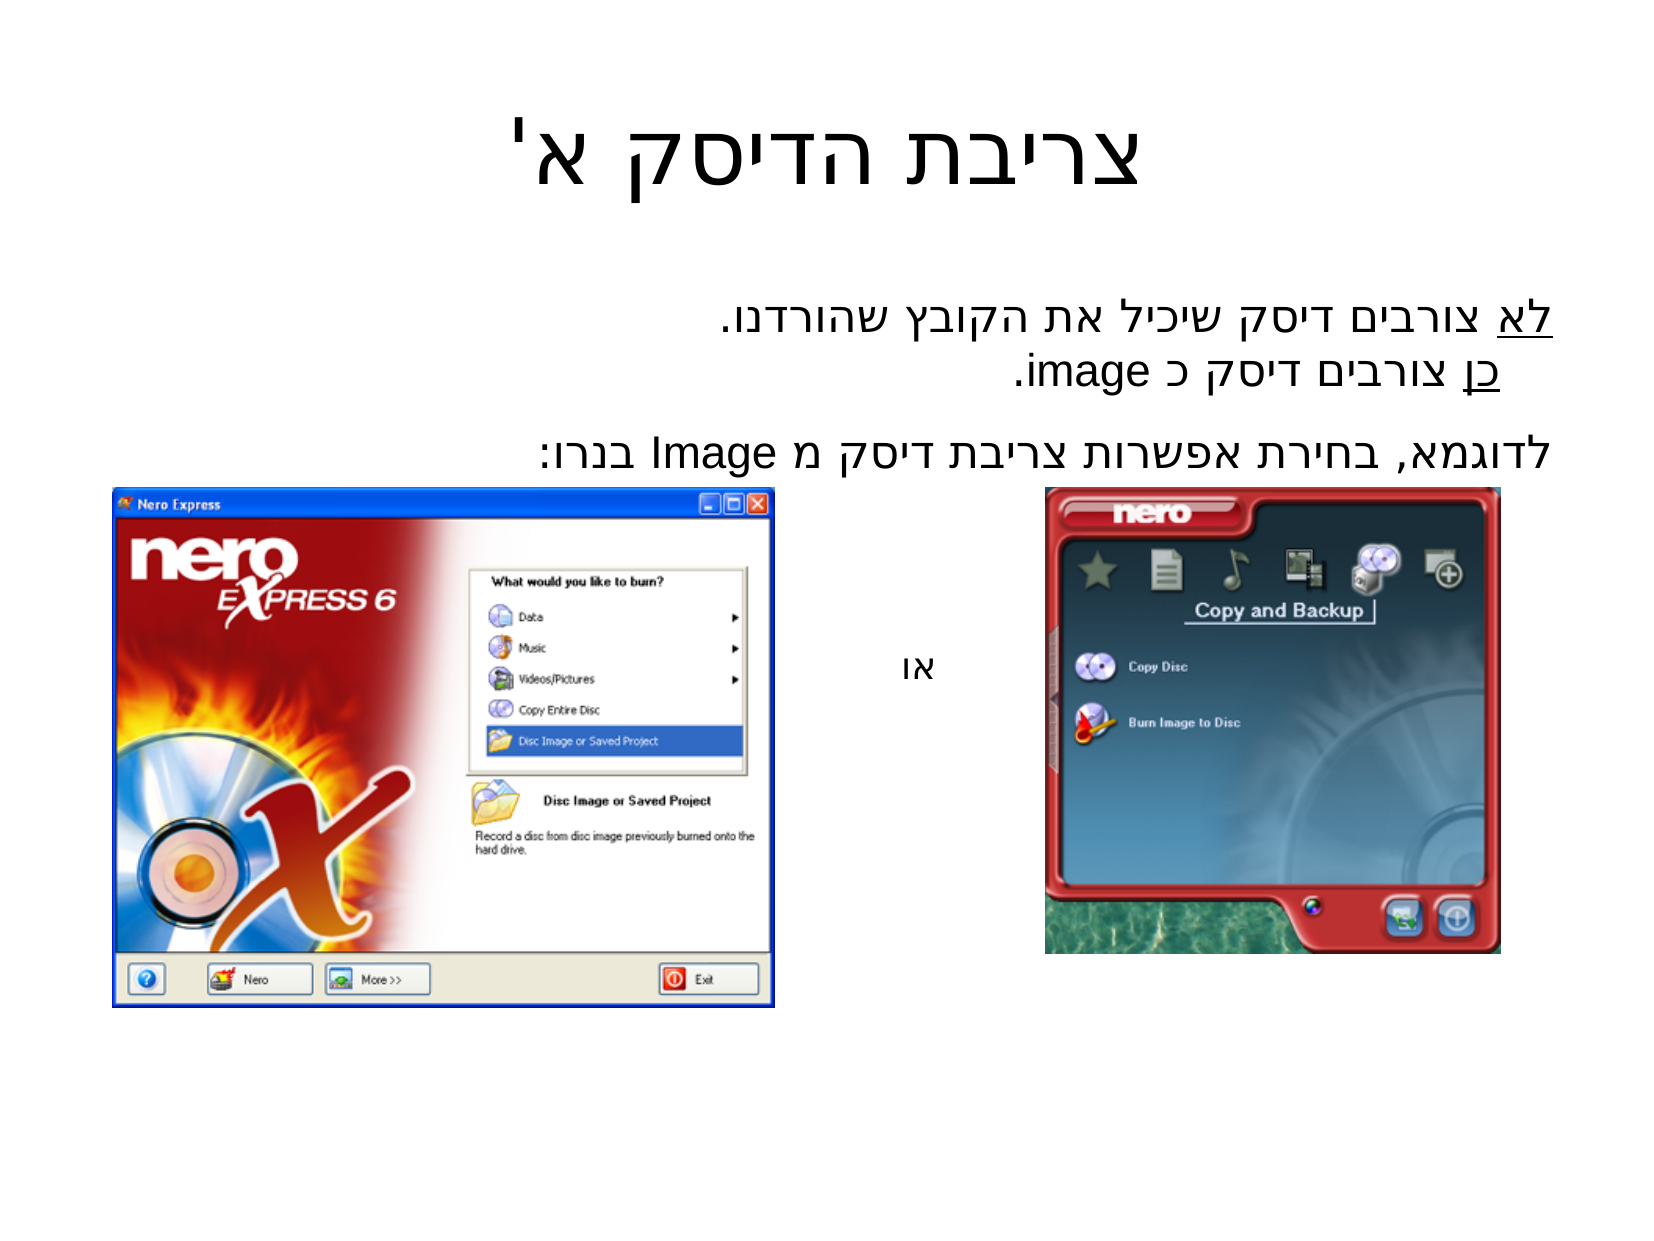

# צריבת הדיסק א'
לא צורבים דיסק שיכיל את הקובץ שהורדנו.
כן צורבים דיסק כ image.
לדוגמא, בחירת אפשרות צריבת דיסק מ Image בנרו:
או